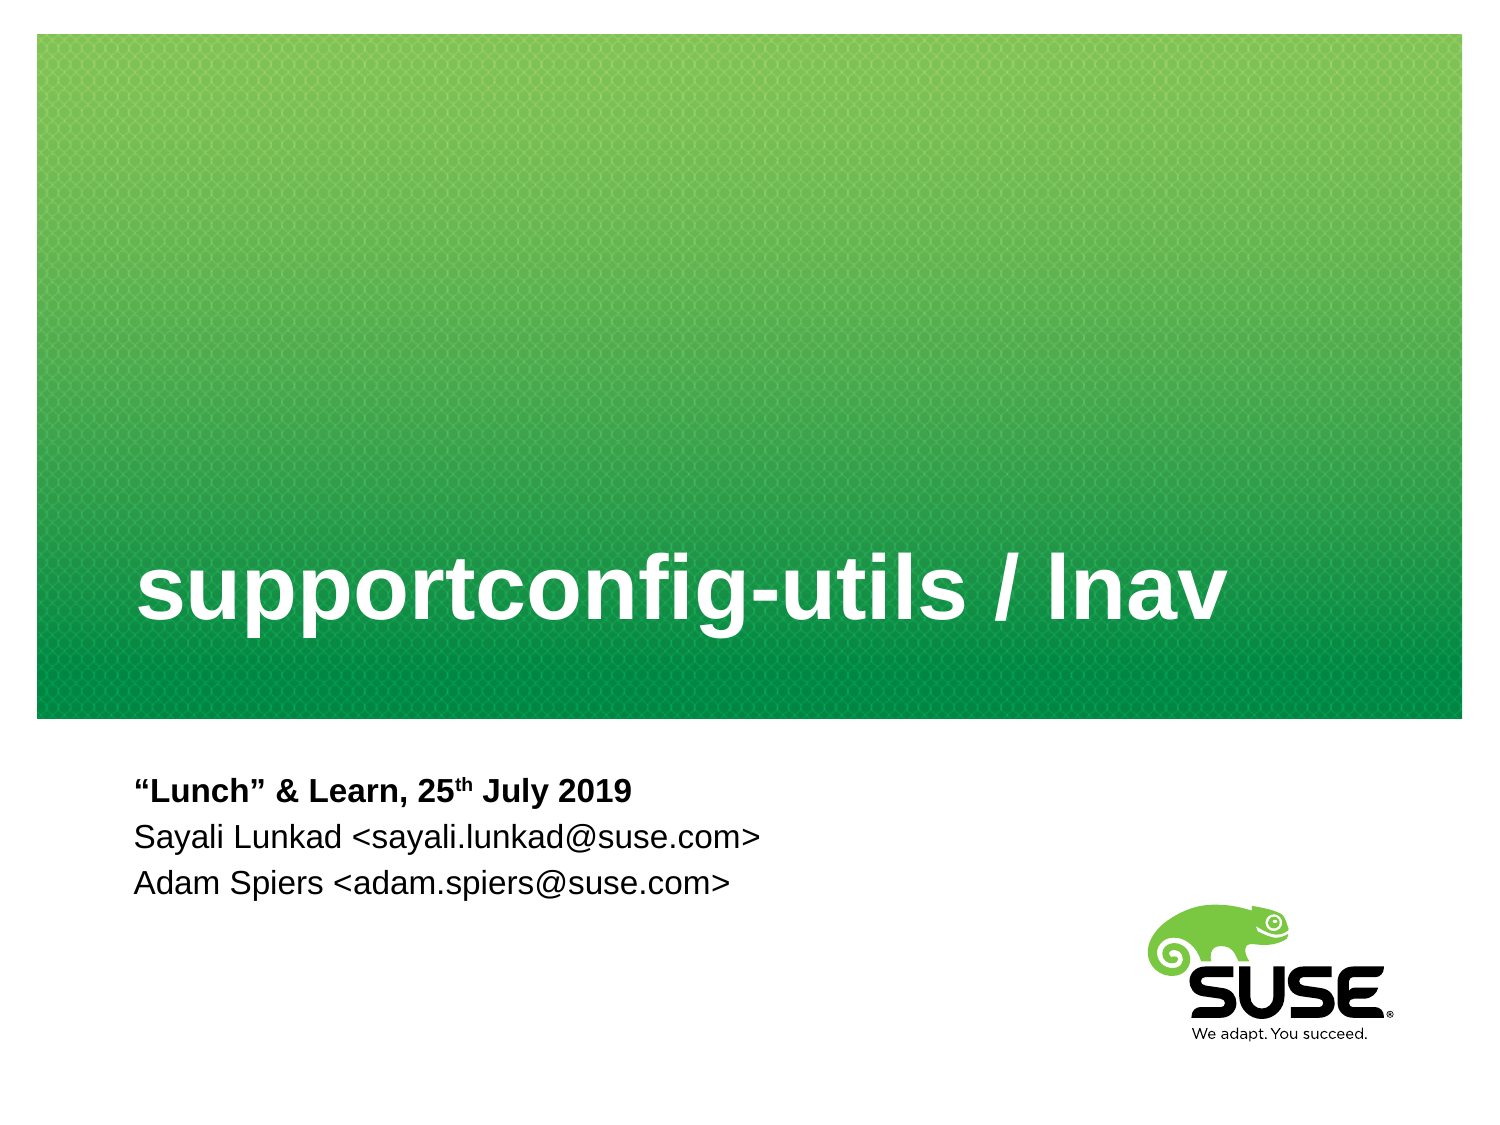

# supportconfig-utils / lnav
“Lunch” & Learn, 25th July 2019
Sayali Lunkad <sayali.lunkad@suse.com>
Adam Spiers <adam.spiers@suse.com>